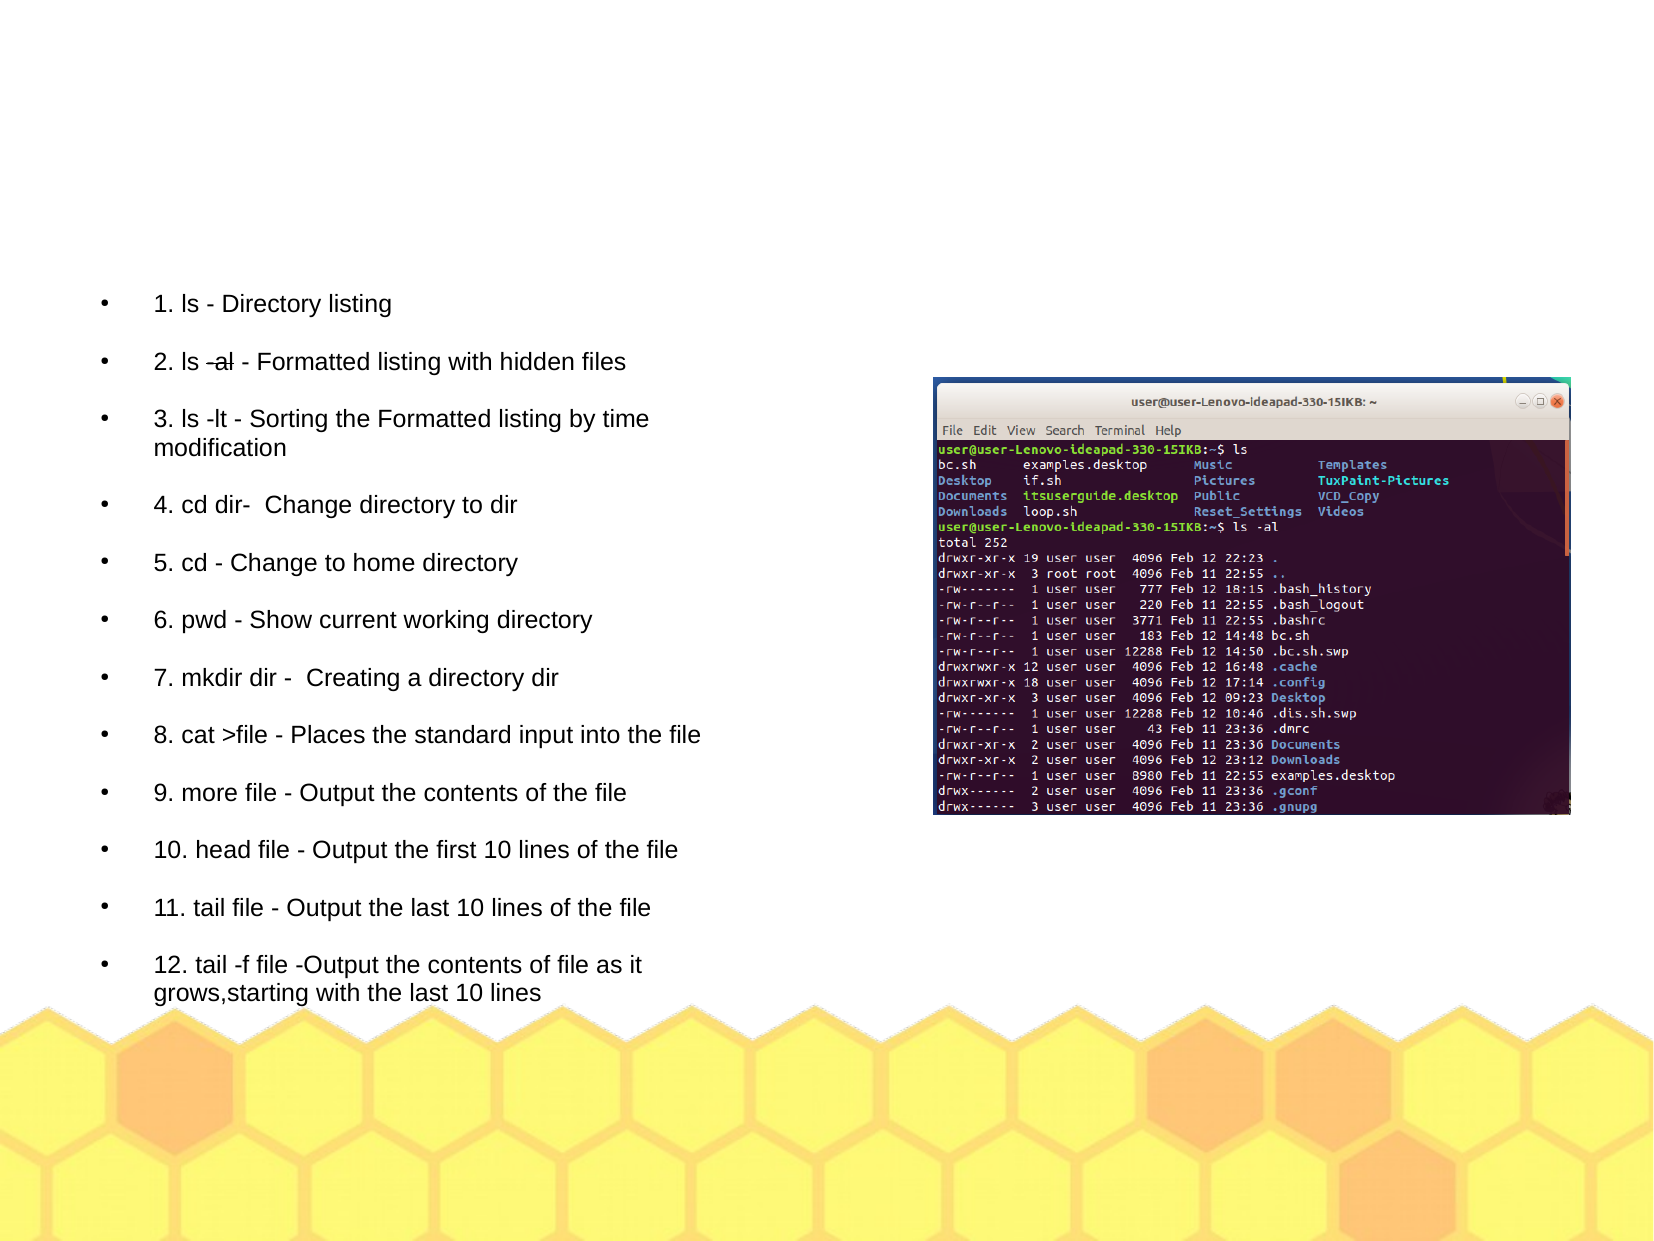

#
1. ls - Directory listing
2. ls -al - Formatted listing with hidden files
3. ls -lt - Sorting the Formatted listing by time modification
4. cd dir- Change directory to dir
5. cd - Change to home directory
6. pwd - Show current working directory
7. mkdir dir - Creating a directory dir
8. cat >file - Places the standard input into the file
9. more file - Output the contents of the file
10. head file - Output the first 10 lines of the file
11. tail file - Output the last 10 lines of the file
12. tail -f file -Output the contents of file as it grows,starting with the last 10 lines